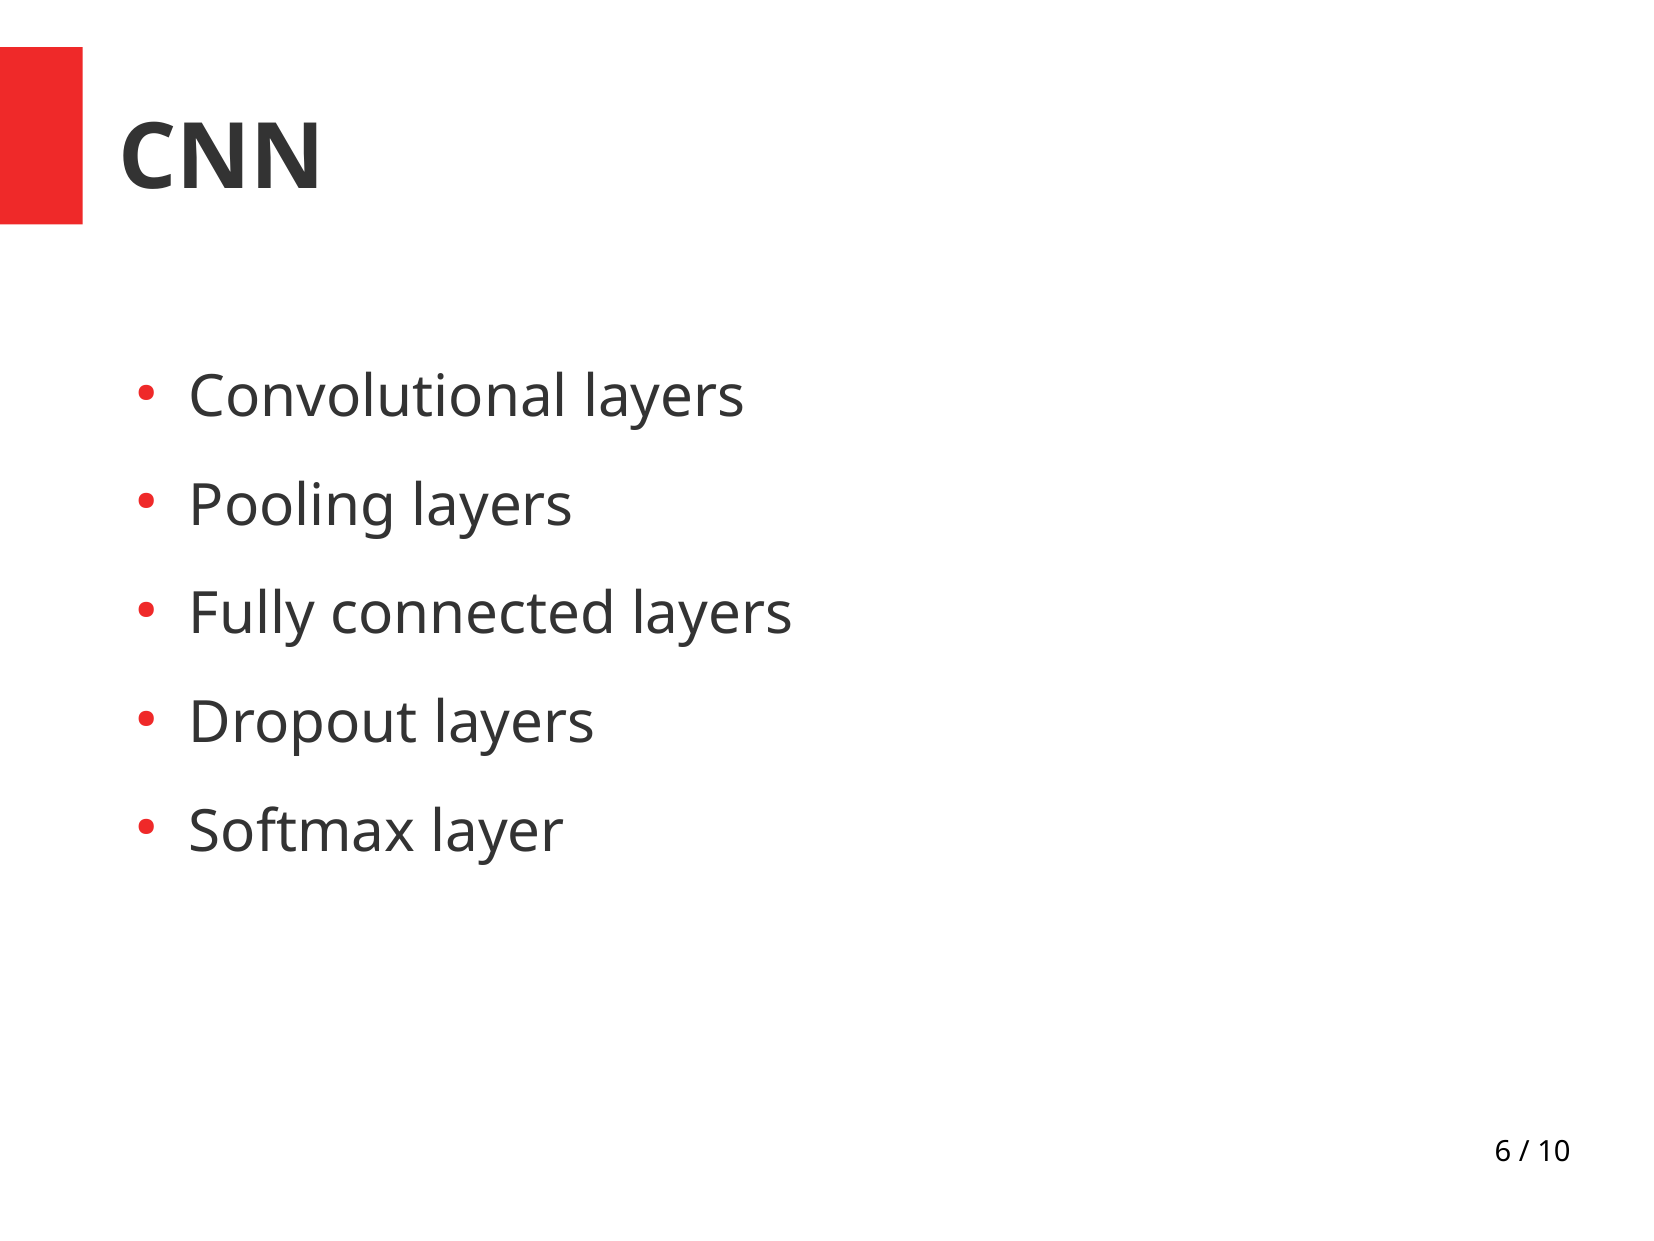

# CNN
Convolutional layers
Pooling layers
Fully connected layers
Dropout layers
Softmax layer
6